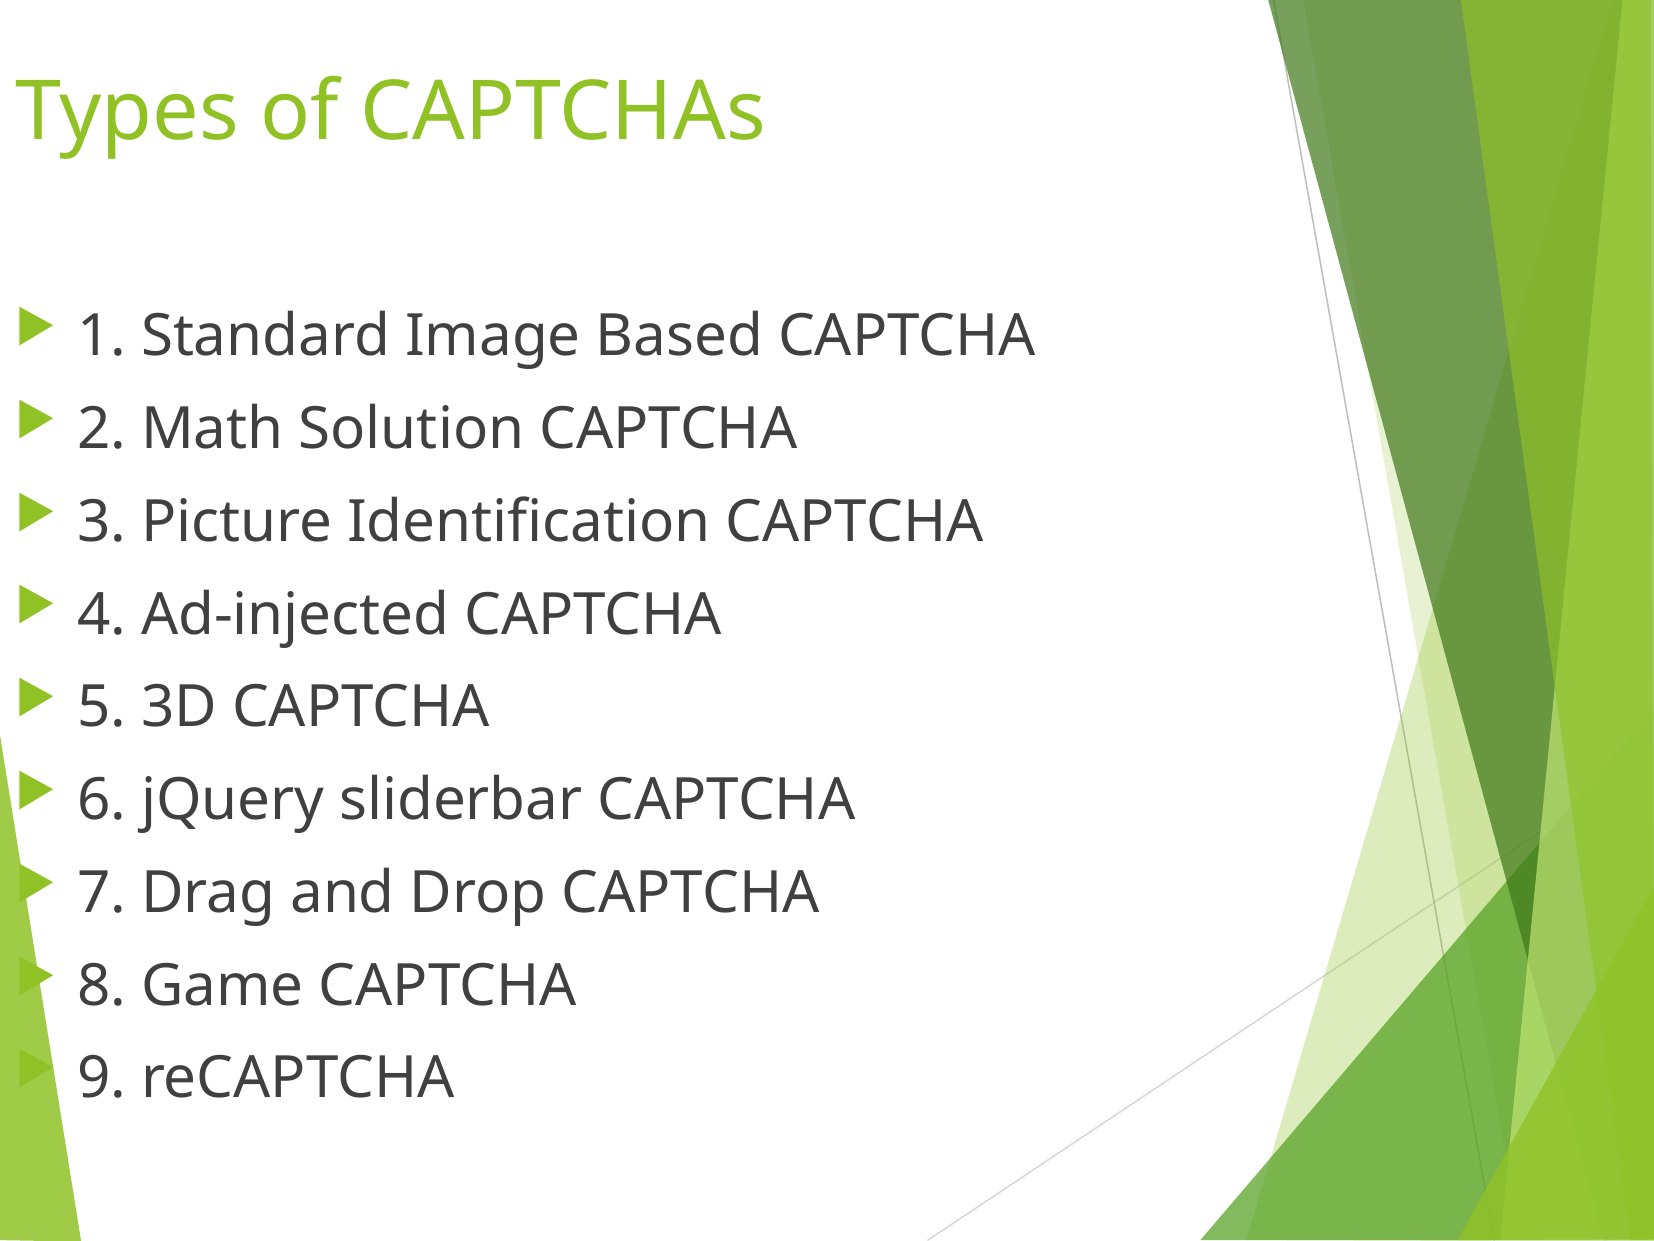

# Types of CAPTCHAs
1. Standard Image Based CAPTCHA
2. Math Solution CAPTCHA
3. Picture Identification CAPTCHA
4. Ad-injected CAPTCHA
5. 3D CAPTCHA
6. jQuery sliderbar CAPTCHA
7. Drag and Drop CAPTCHA
8. Game CAPTCHA
9. reCAPTCHA